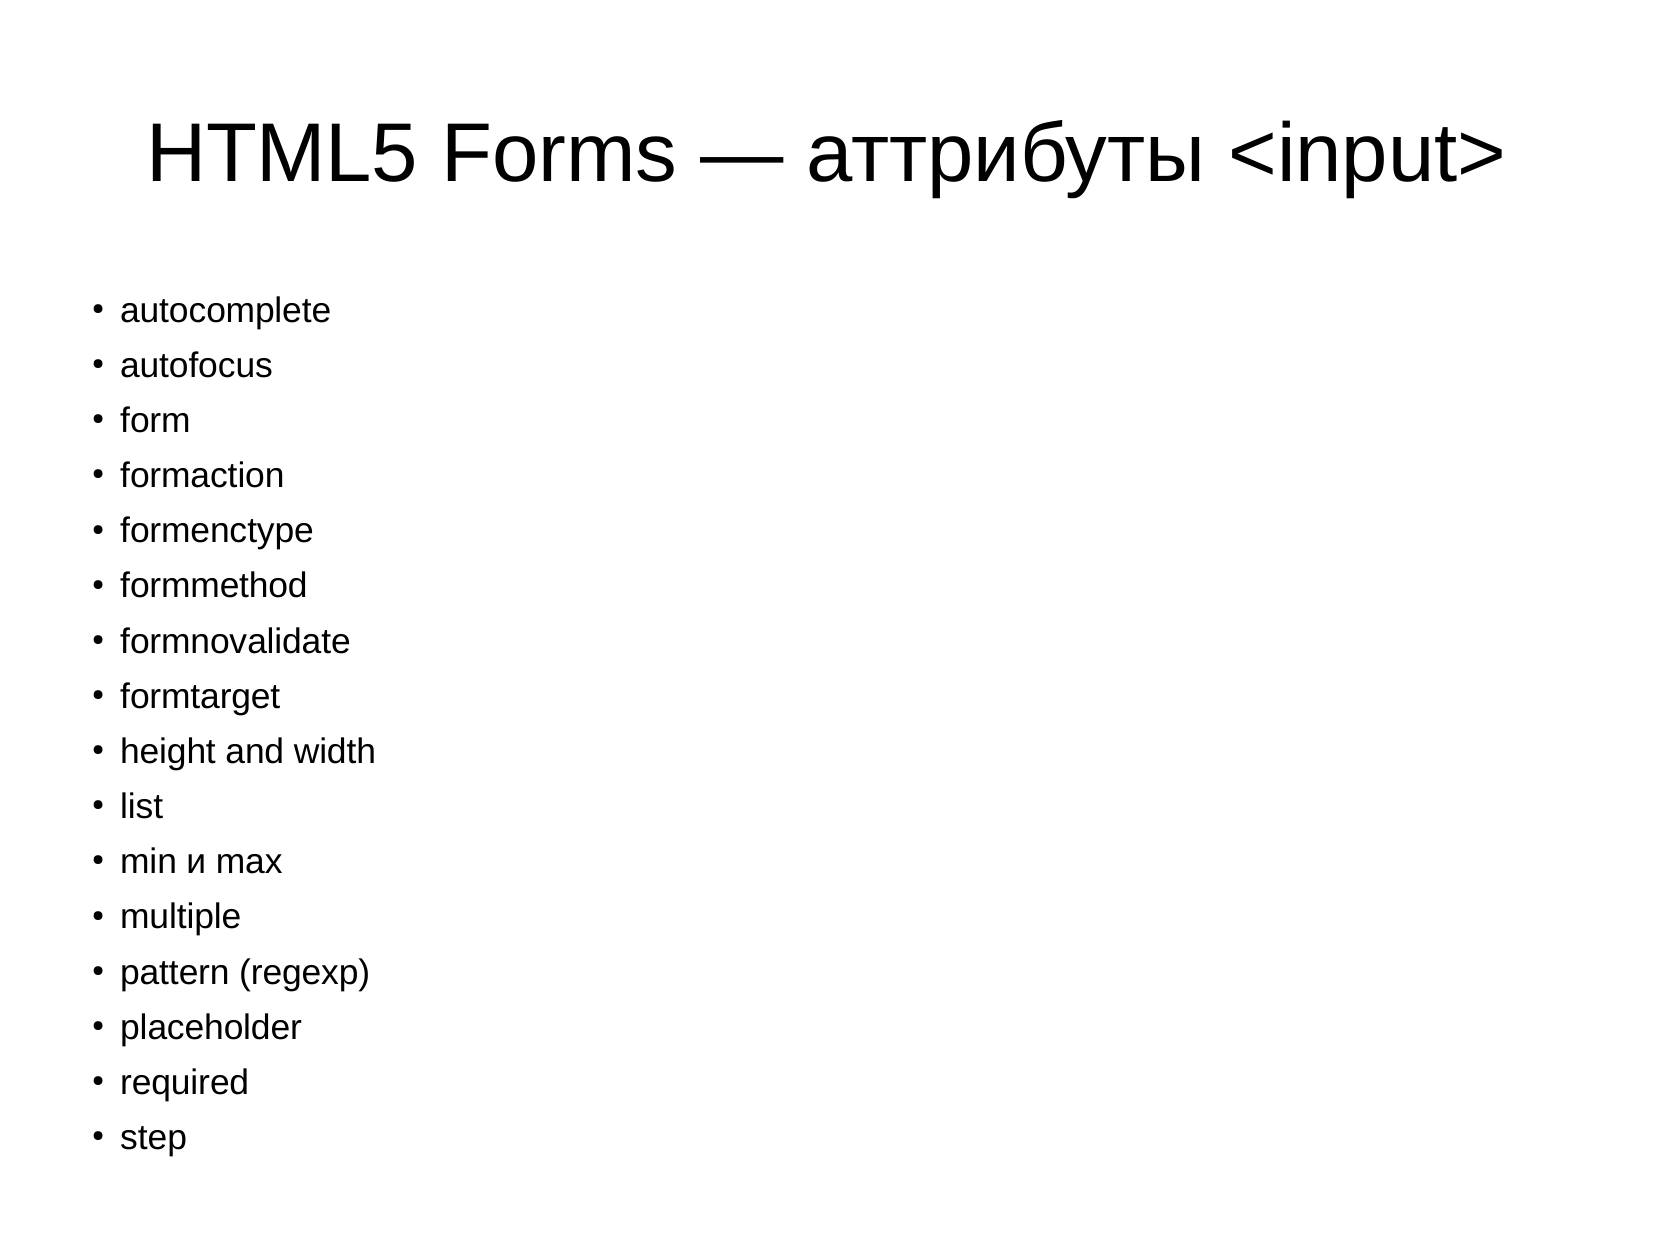

# HTML5 Forms — аттрибуты <input>
autocomplete
autofocus
form
formaction
formenctype
formmethod
formnovalidate
formtarget
height and width
list
min и max
multiple
pattern (regexp)
placeholder
required
step